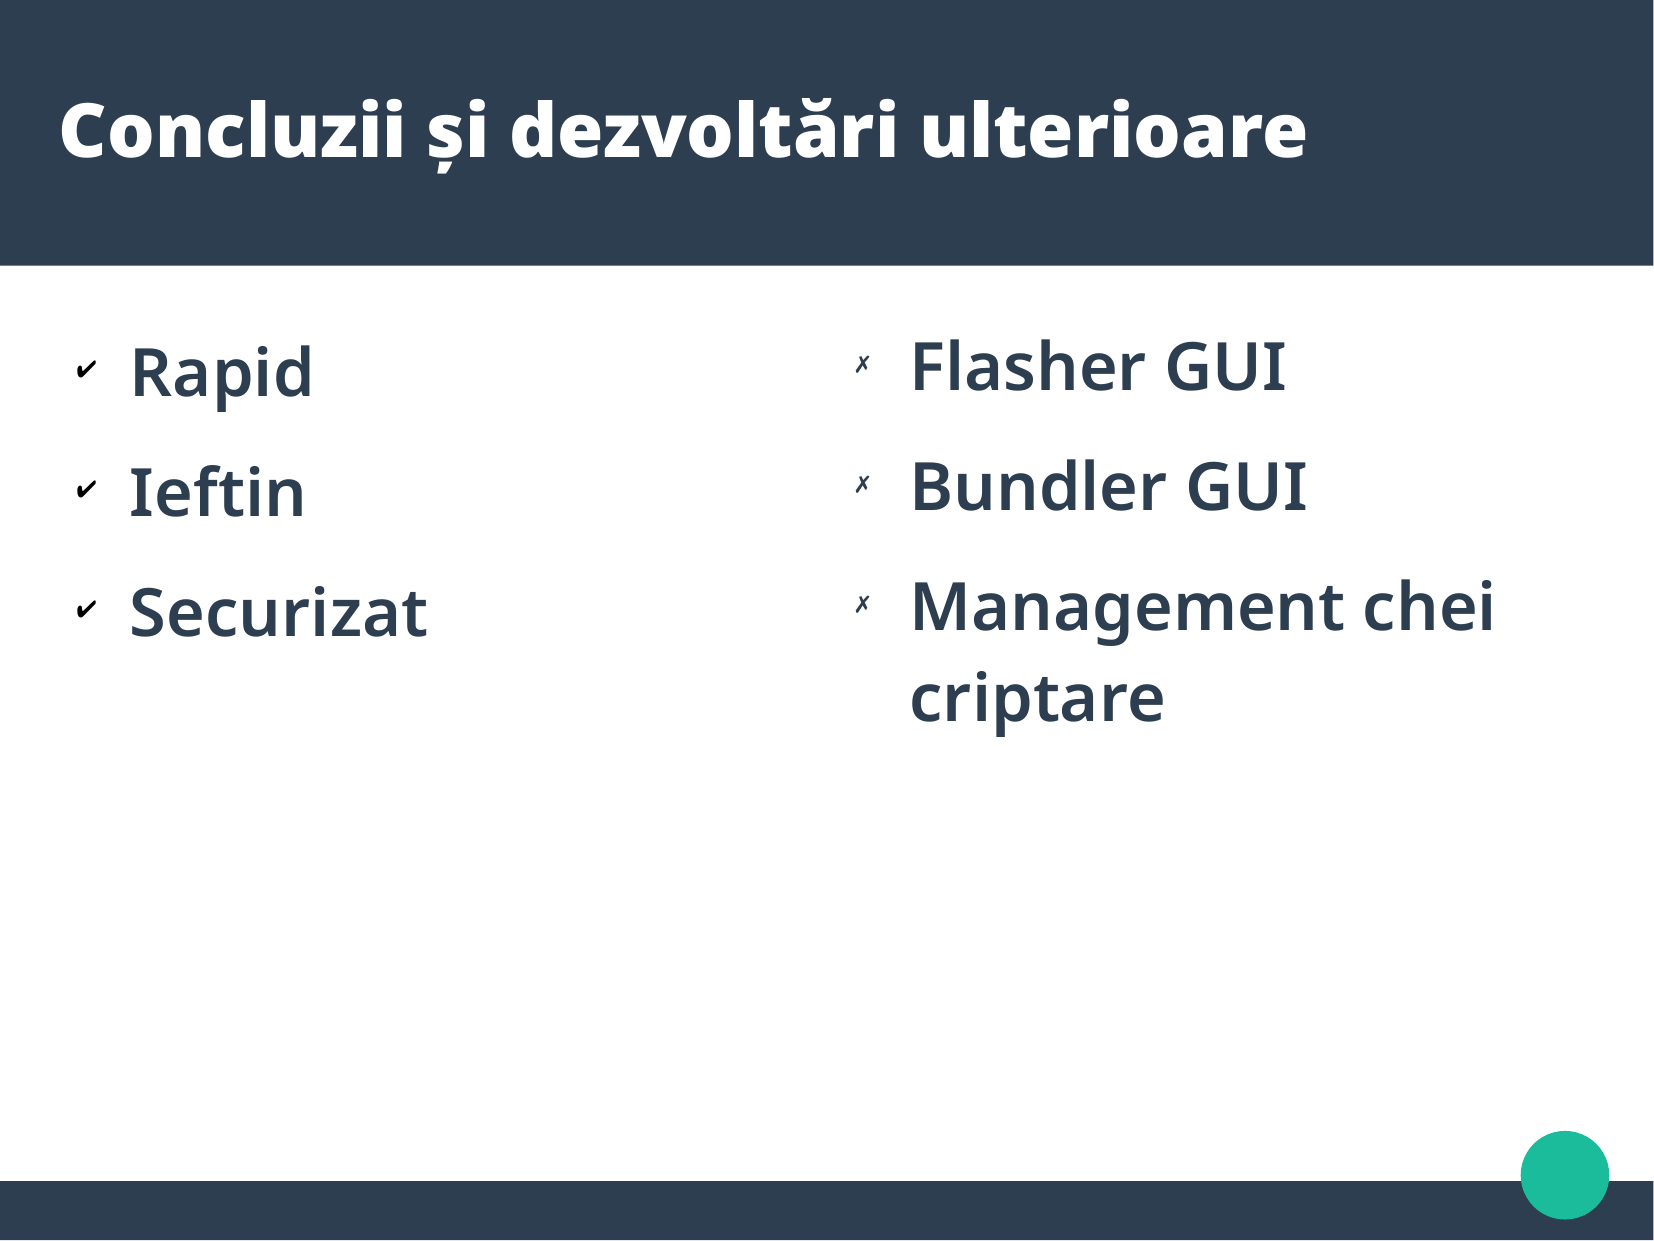

# Concluzii și dezvoltări ulterioare
Flasher GUI
Bundler GUI
Management chei criptare
Rapid
Ieftin
Securizat